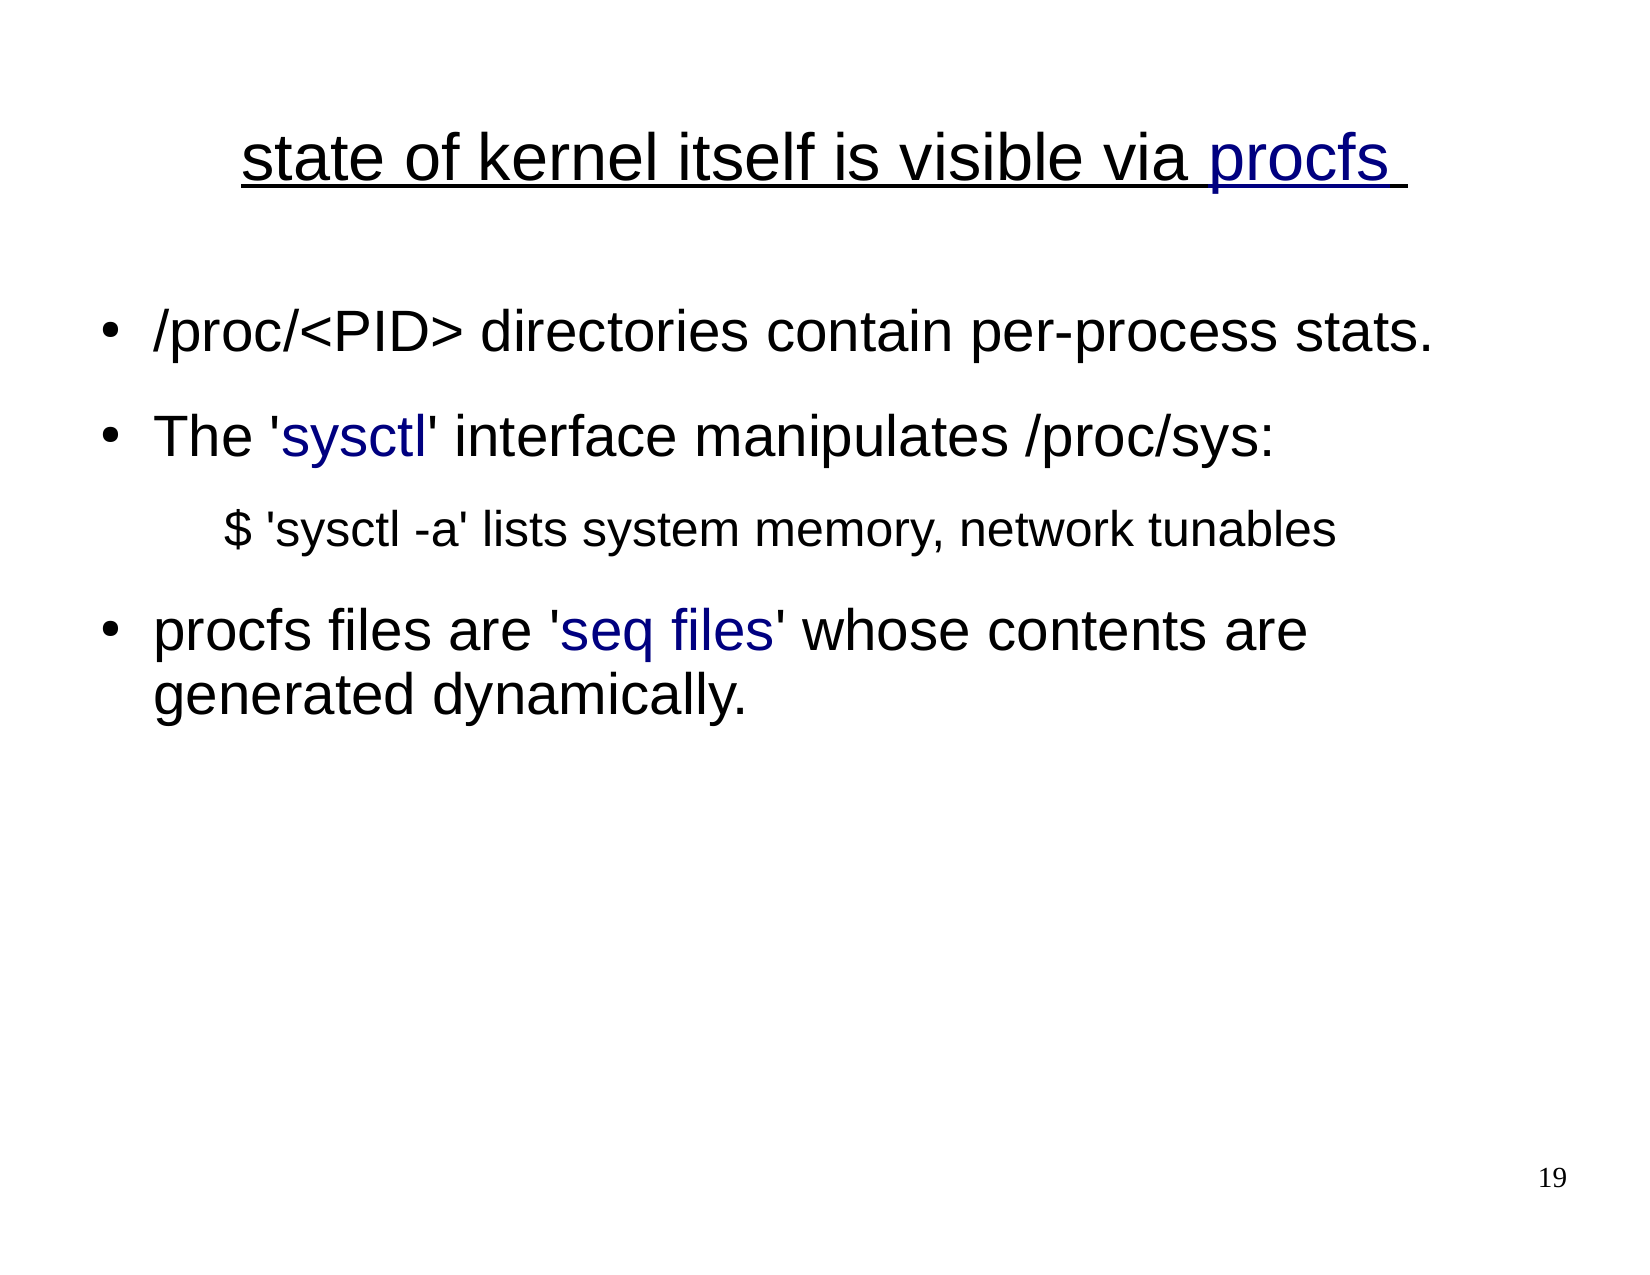

# state of kernel itself is visible via procfs
/proc/<PID> directories contain per-process stats.
The 'sysctl' interface manipulates /proc/sys:
$ 'sysctl -a' lists system memory, network tunables
procfs files are 'seq files' whose contents are generated dynamically.
19